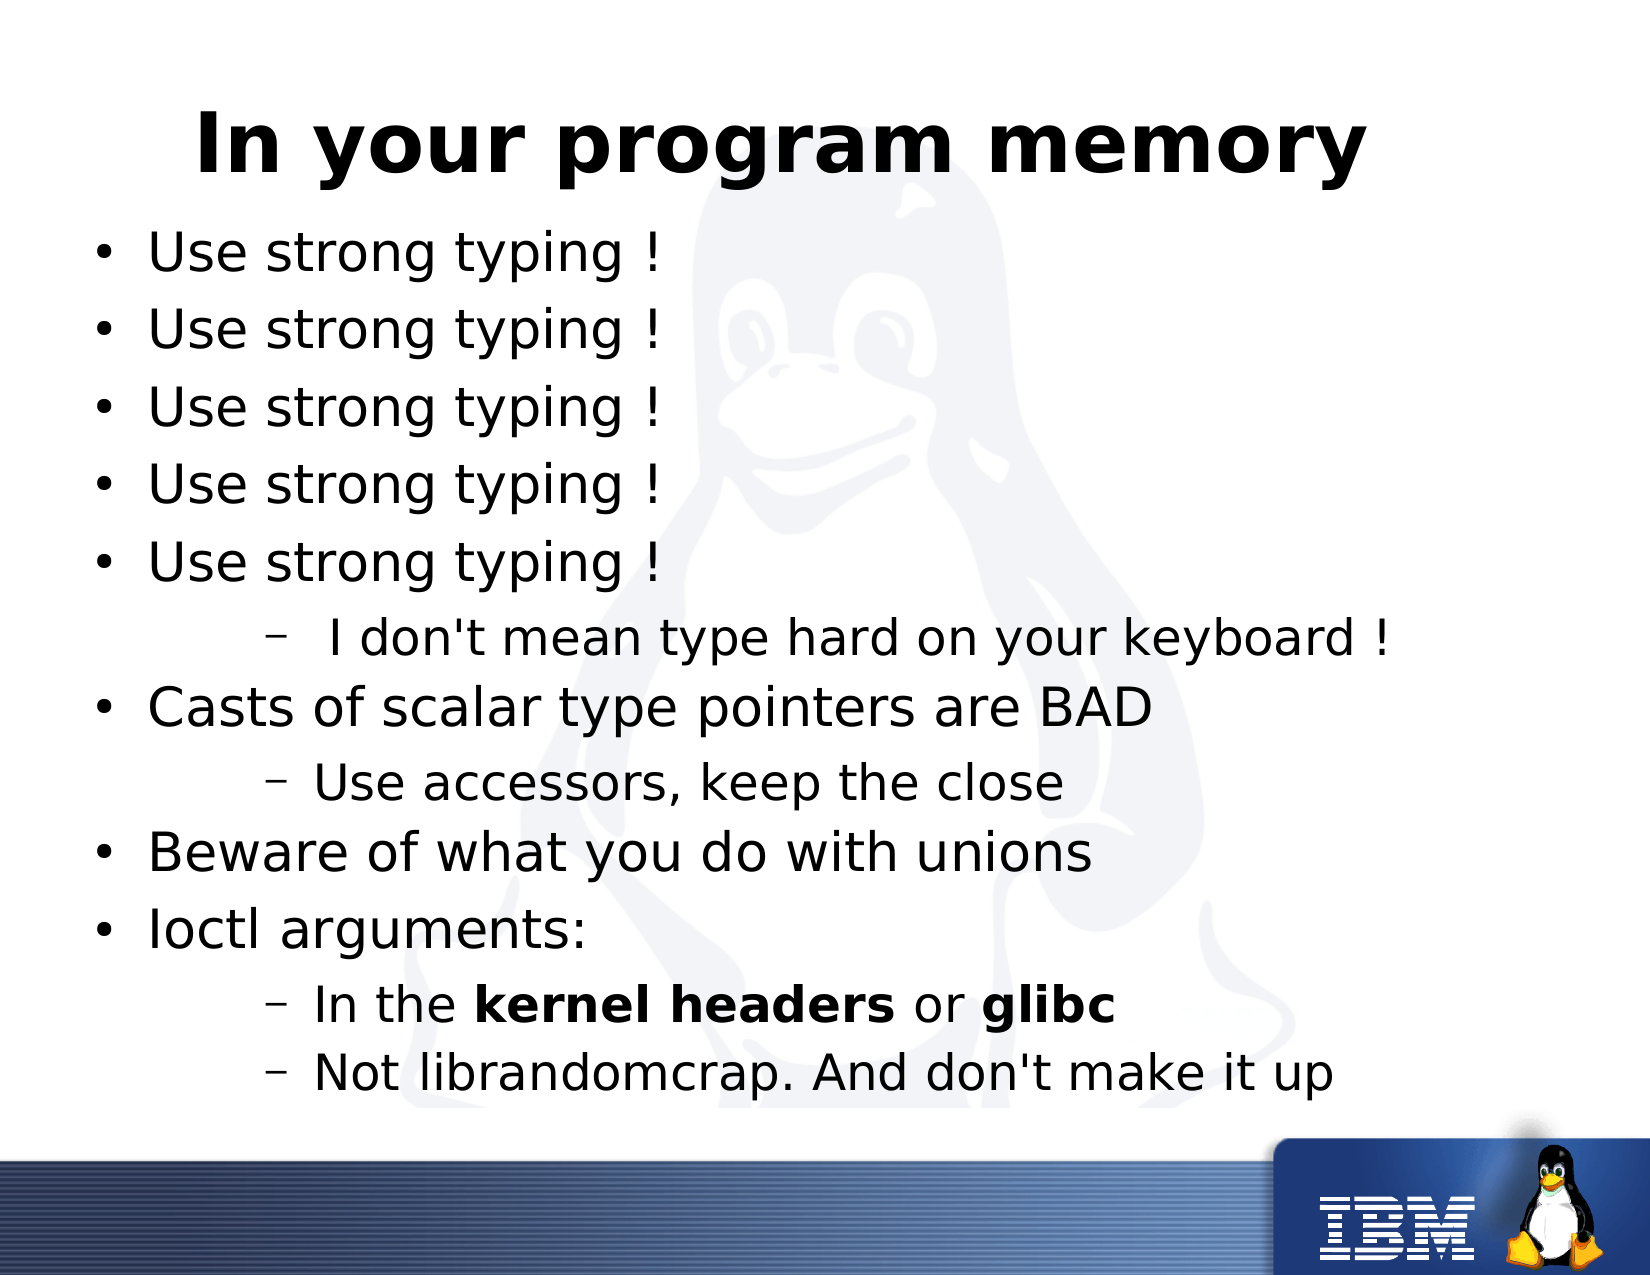

# In your program memory
Use strong typing !
Use strong typing !
Use strong typing !
Use strong typing !
Use strong typing !
 I don't mean type hard on your keyboard !
Casts of scalar type pointers are BAD
Use accessors, keep the close
Beware of what you do with unions
Ioctl arguments:
In the kernel headers or glibc
Not librandomcrap. And don't make it up